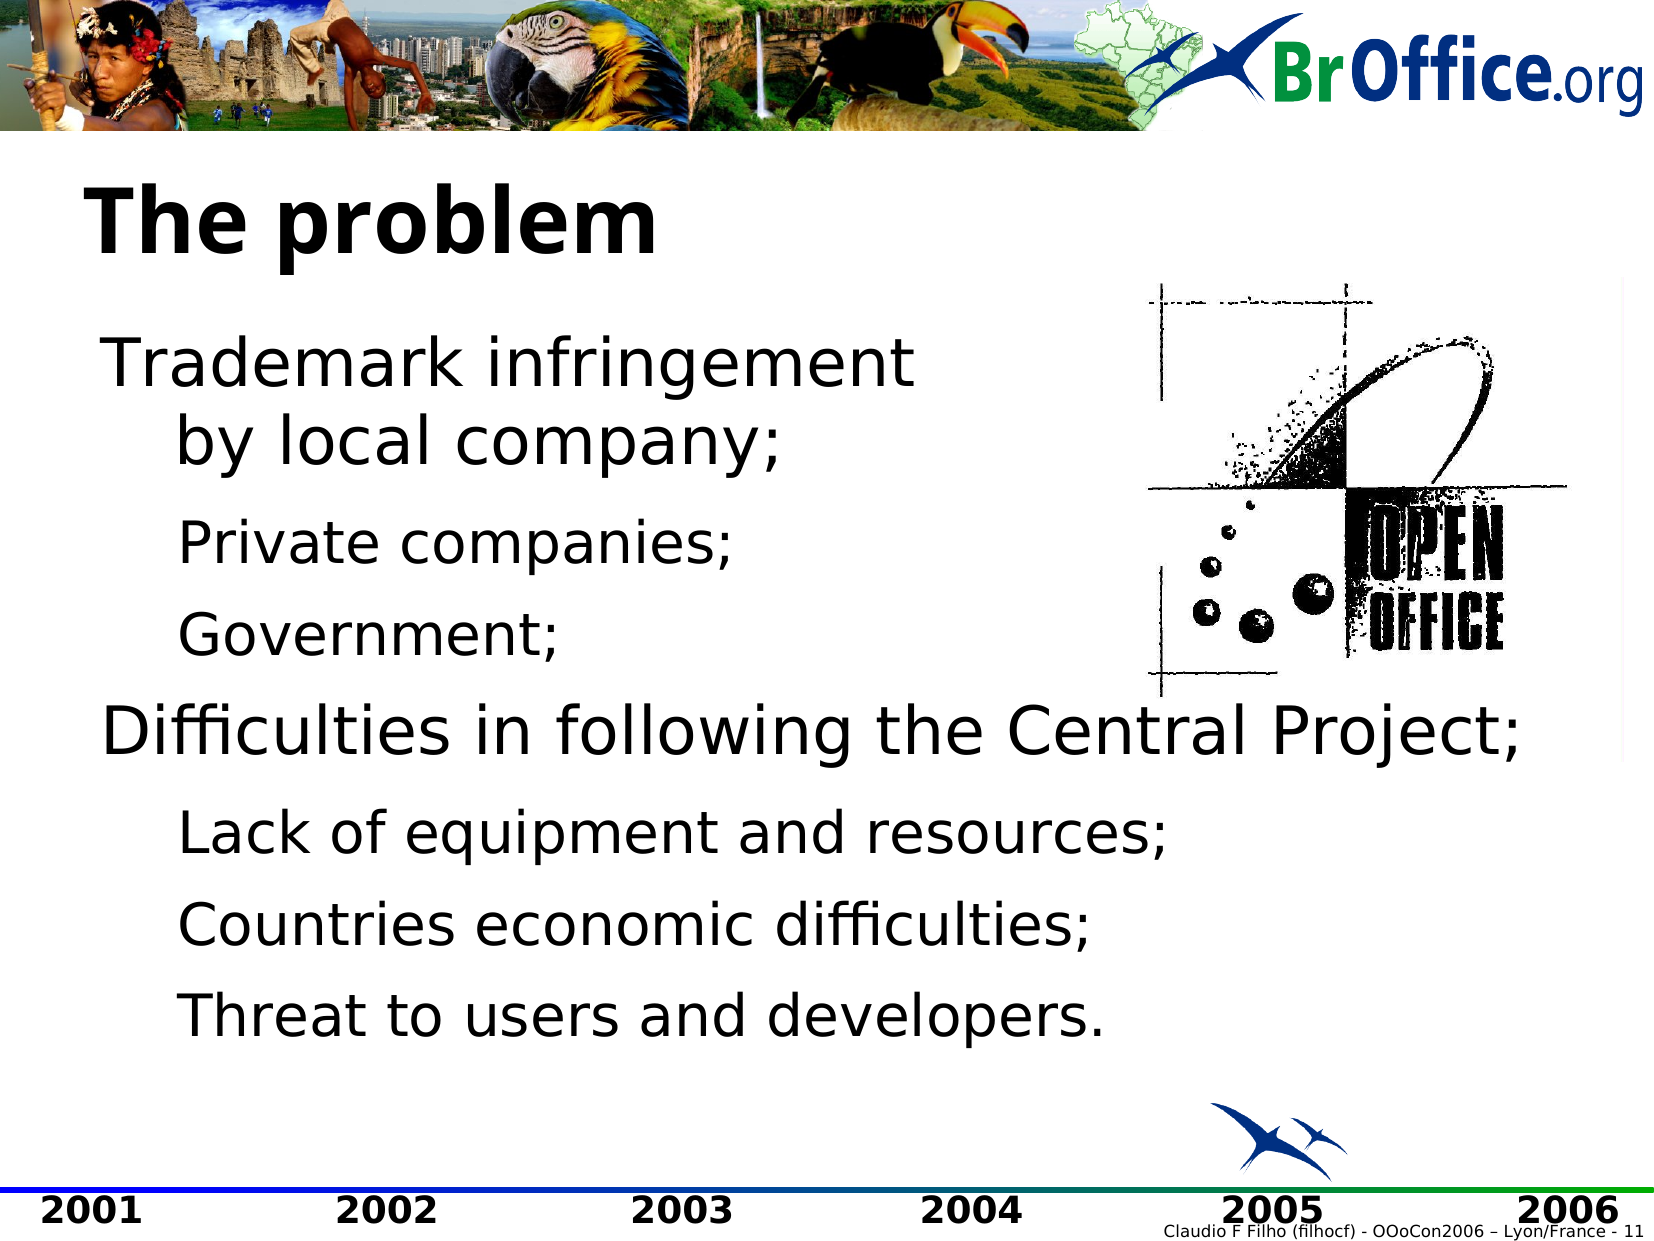

# The problem
Trademark infringement
 by local company;
Private companies;
Government;
Difficulties in following the Central Project;
Lack of equipment and resources;
Countries economic difficulties;
Threat to users and developers.
2001
2002
2003
2004
2005
2006